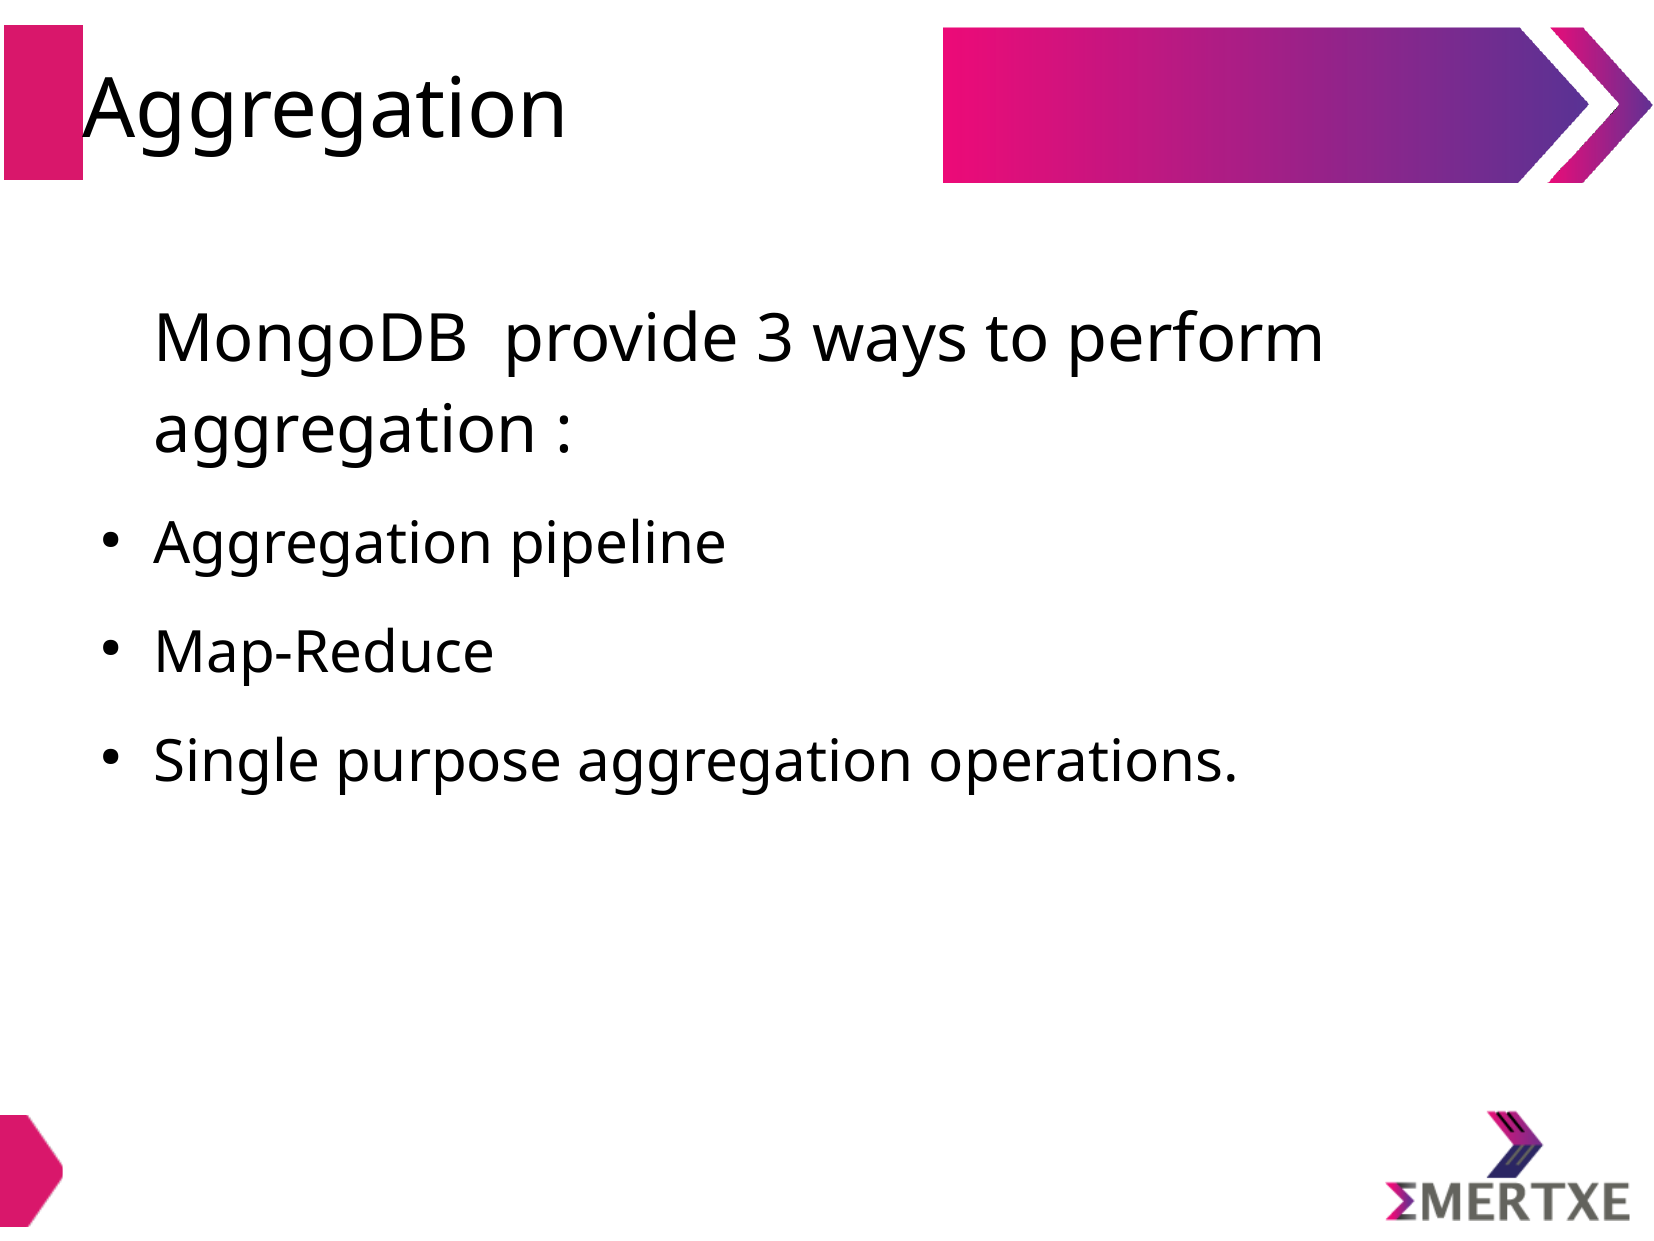

# Aggregation
MongoDB provide 3 ways to perform aggregation :
Aggregation pipeline
Map-Reduce
Single purpose aggregation operations.